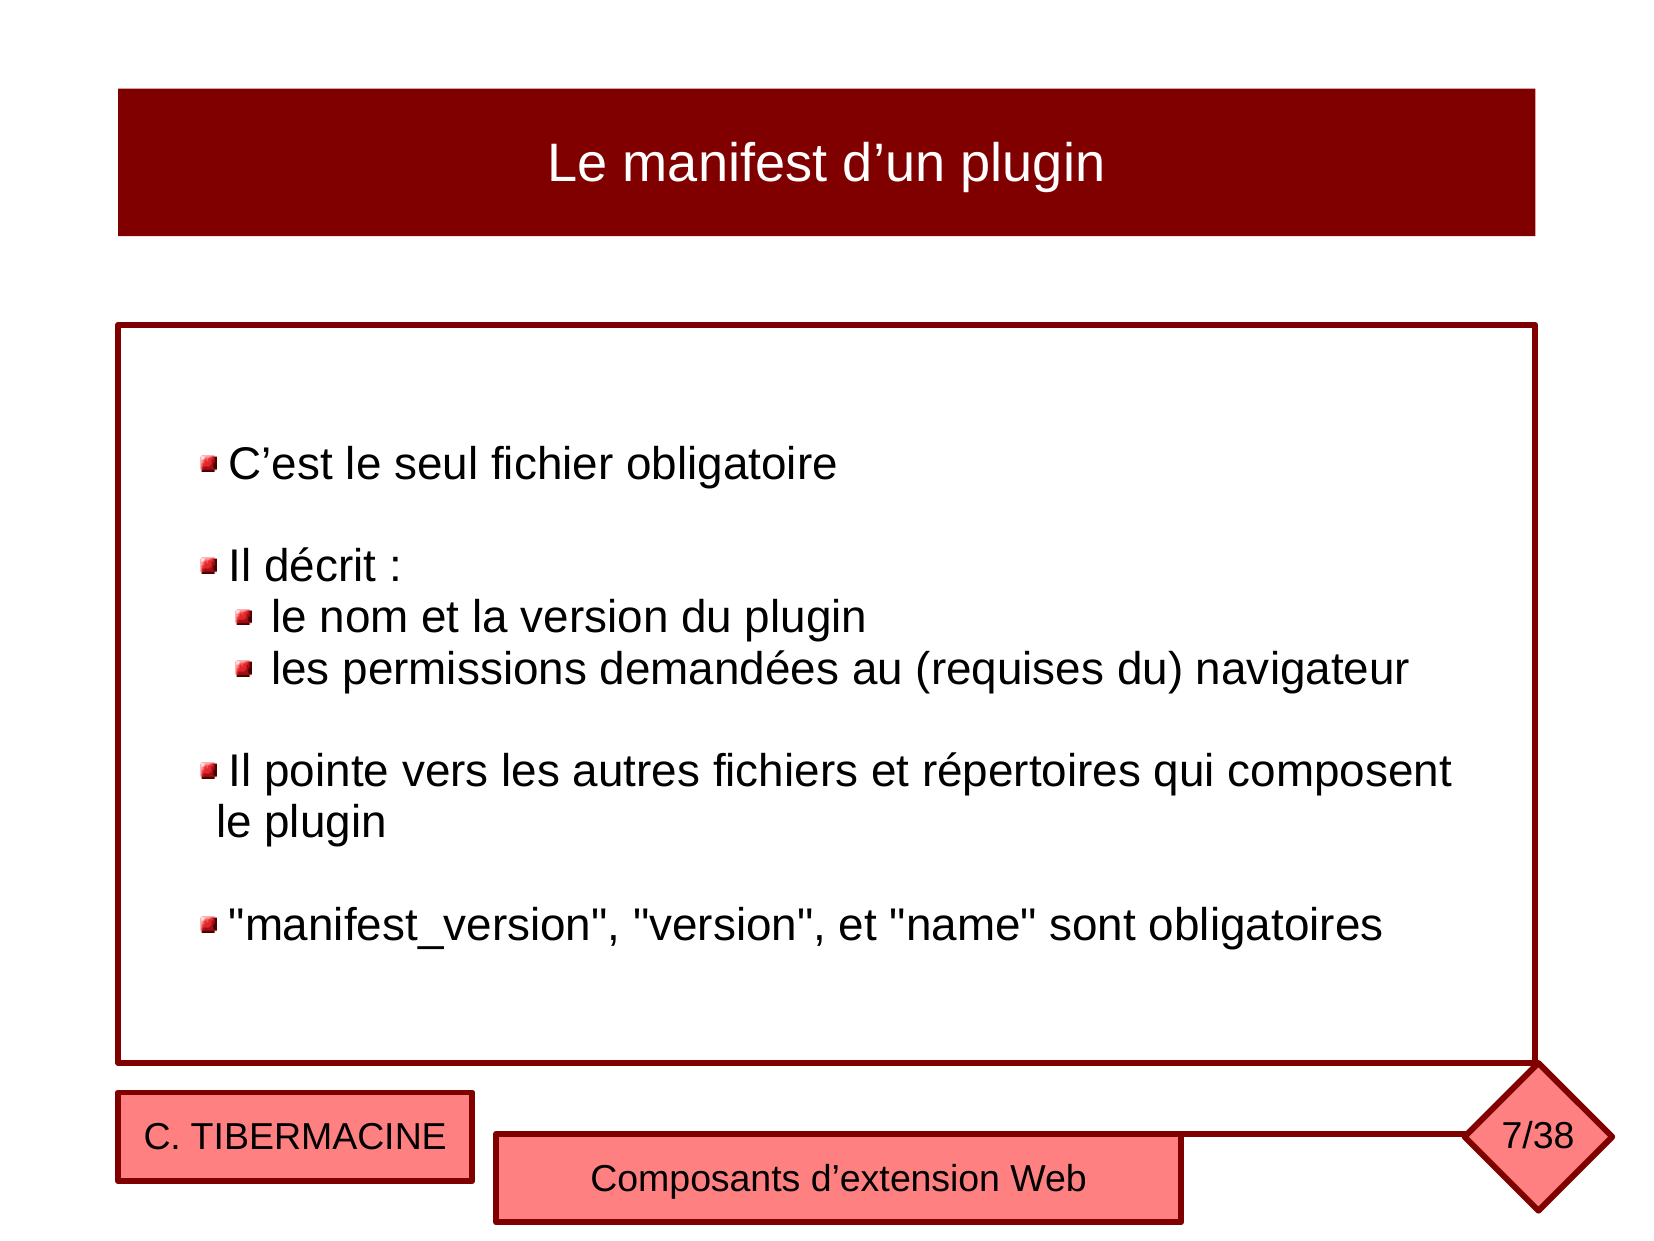

Le manifest d’un plugin
 C’est le seul fichier obligatoire
 Il décrit :
le nom et la version du plugin
les permissions demandées au (requises du) navigateur
 Il pointe vers les autres fichiers et répertoires qui composent
le plugin
 "manifest_version", "version", et "name" sont obligatoires
C. TIBERMACINE
Composants d’extension Web